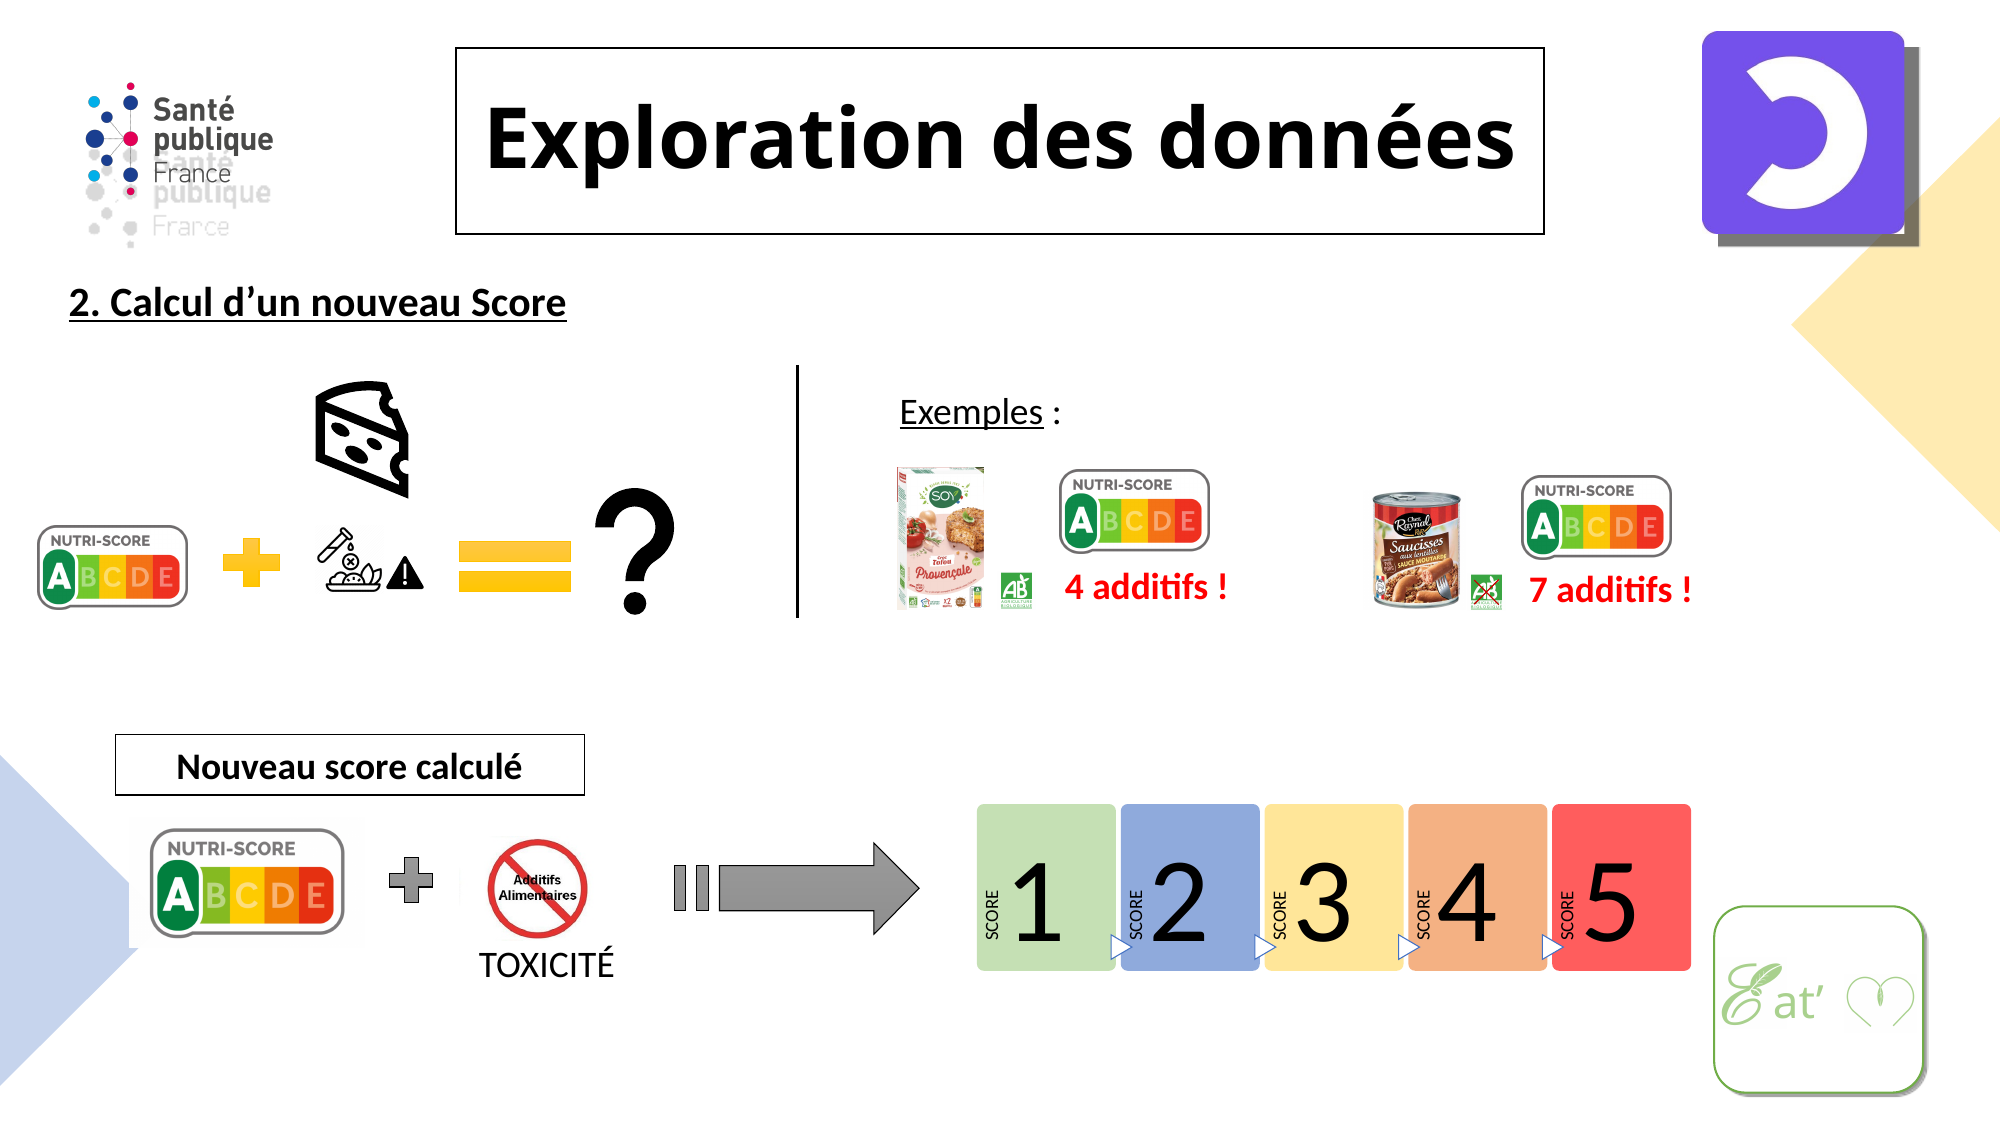

# Exploration des données
2. Calcul d’un nouveau Score
Exemples :
4 additifs !
7 additifs !
Nouveau score calculé
1
2
3
4
5
SCORE
SCORE
SCORE
SCORE
SCORE
TOXICITÉ
at’